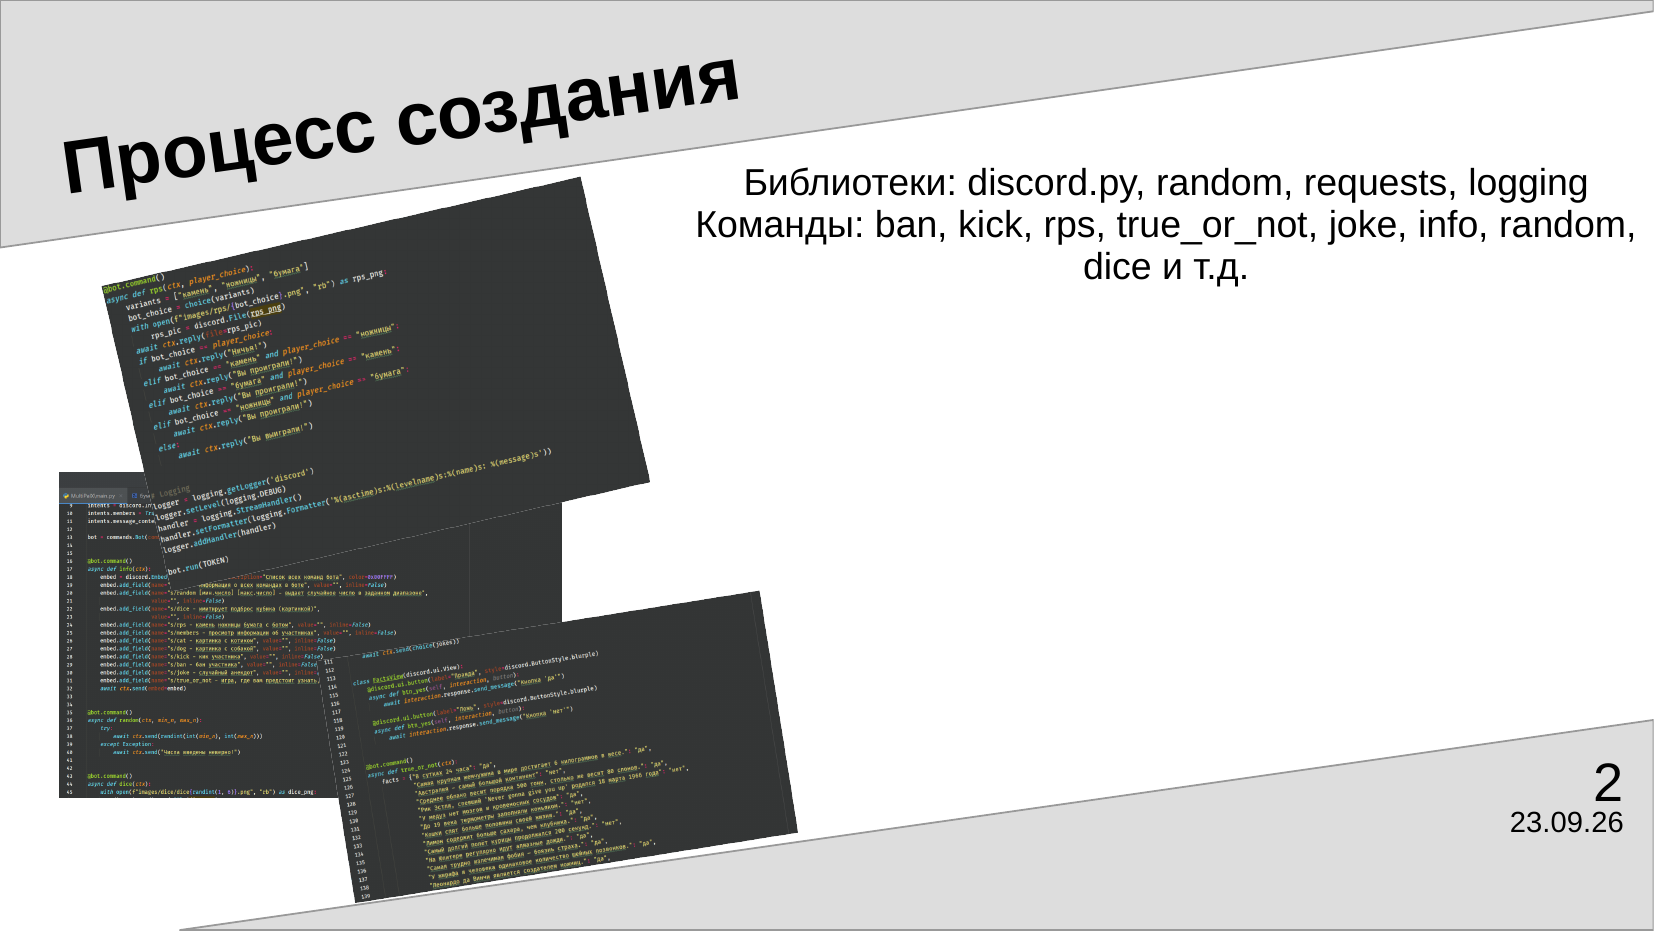

# Процесс создания
Библиотеки: discord.py, random, requests, logging
Команды: ban, kick, rps, true_or_not, joke, info, random, dice и т.д.
2